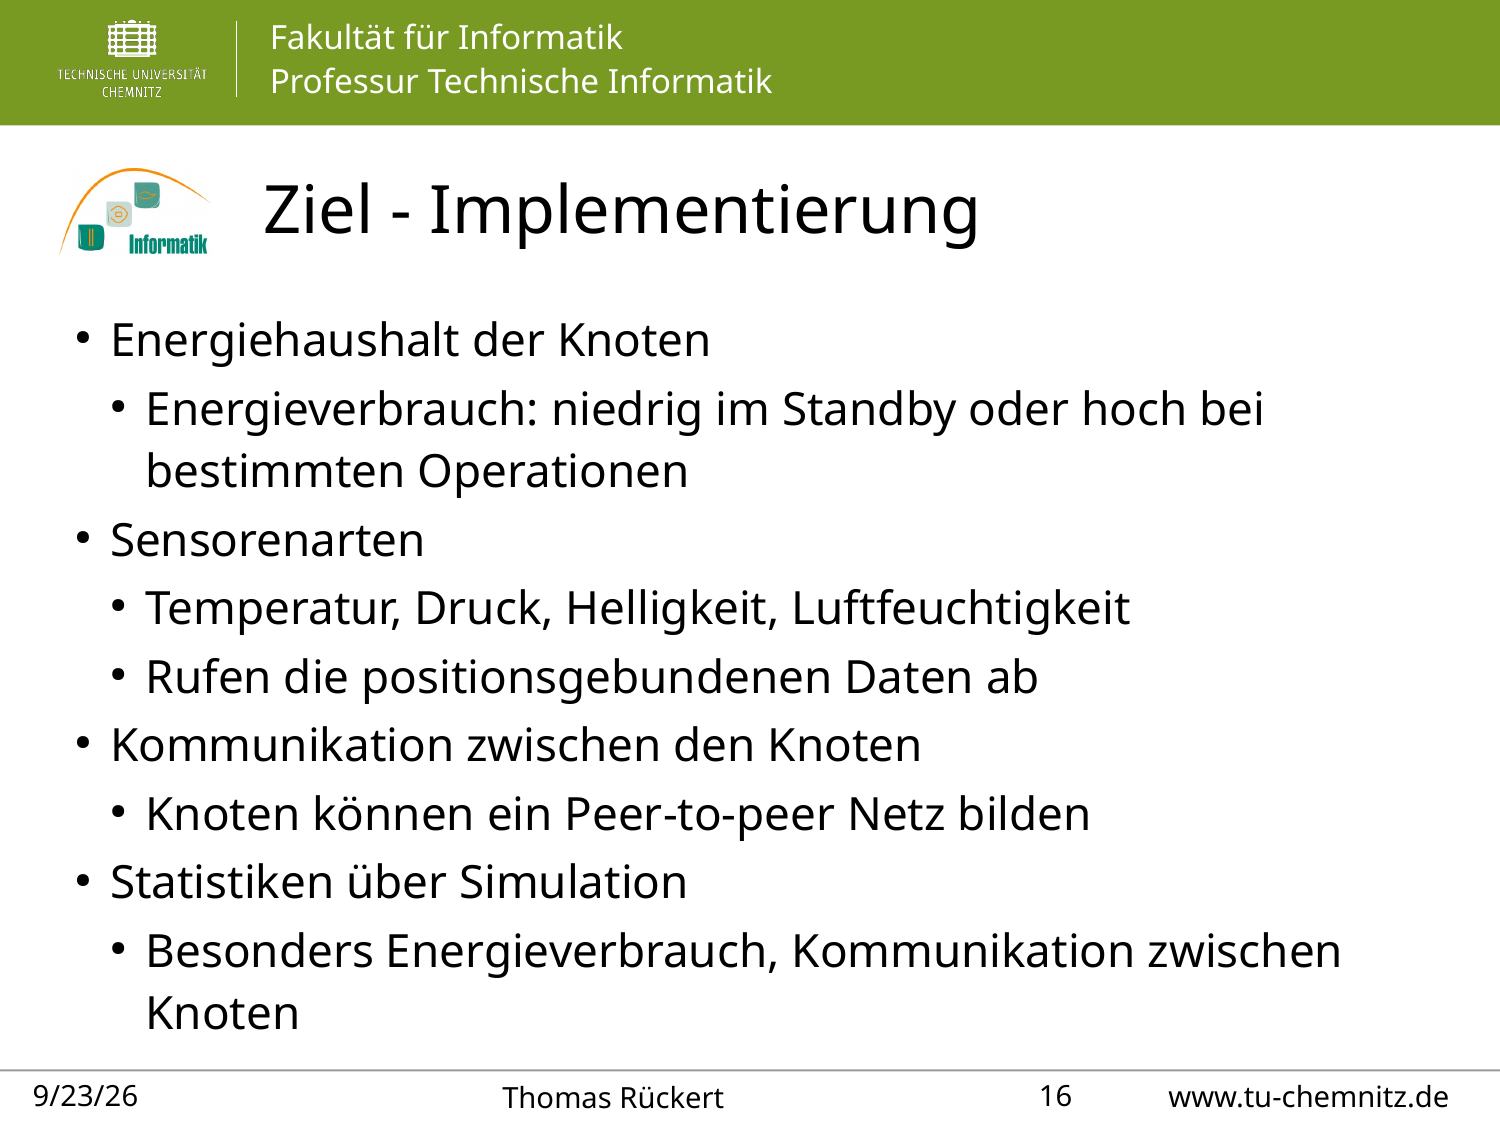

# Ziel - Implementierung
Energiehaushalt der Knoten
Energieverbrauch: niedrig im Standby oder hoch bei bestimmten Operationen
Sensorenarten
Temperatur, Druck, Helligkeit, Luftfeuchtigkeit
Rufen die positionsgebundenen Daten ab
Kommunikation zwischen den Knoten
Knoten können ein Peer-to-peer Netz bilden
Statistiken über Simulation
Besonders Energieverbrauch, Kommunikation zwischen Knoten
Thomas Rückert